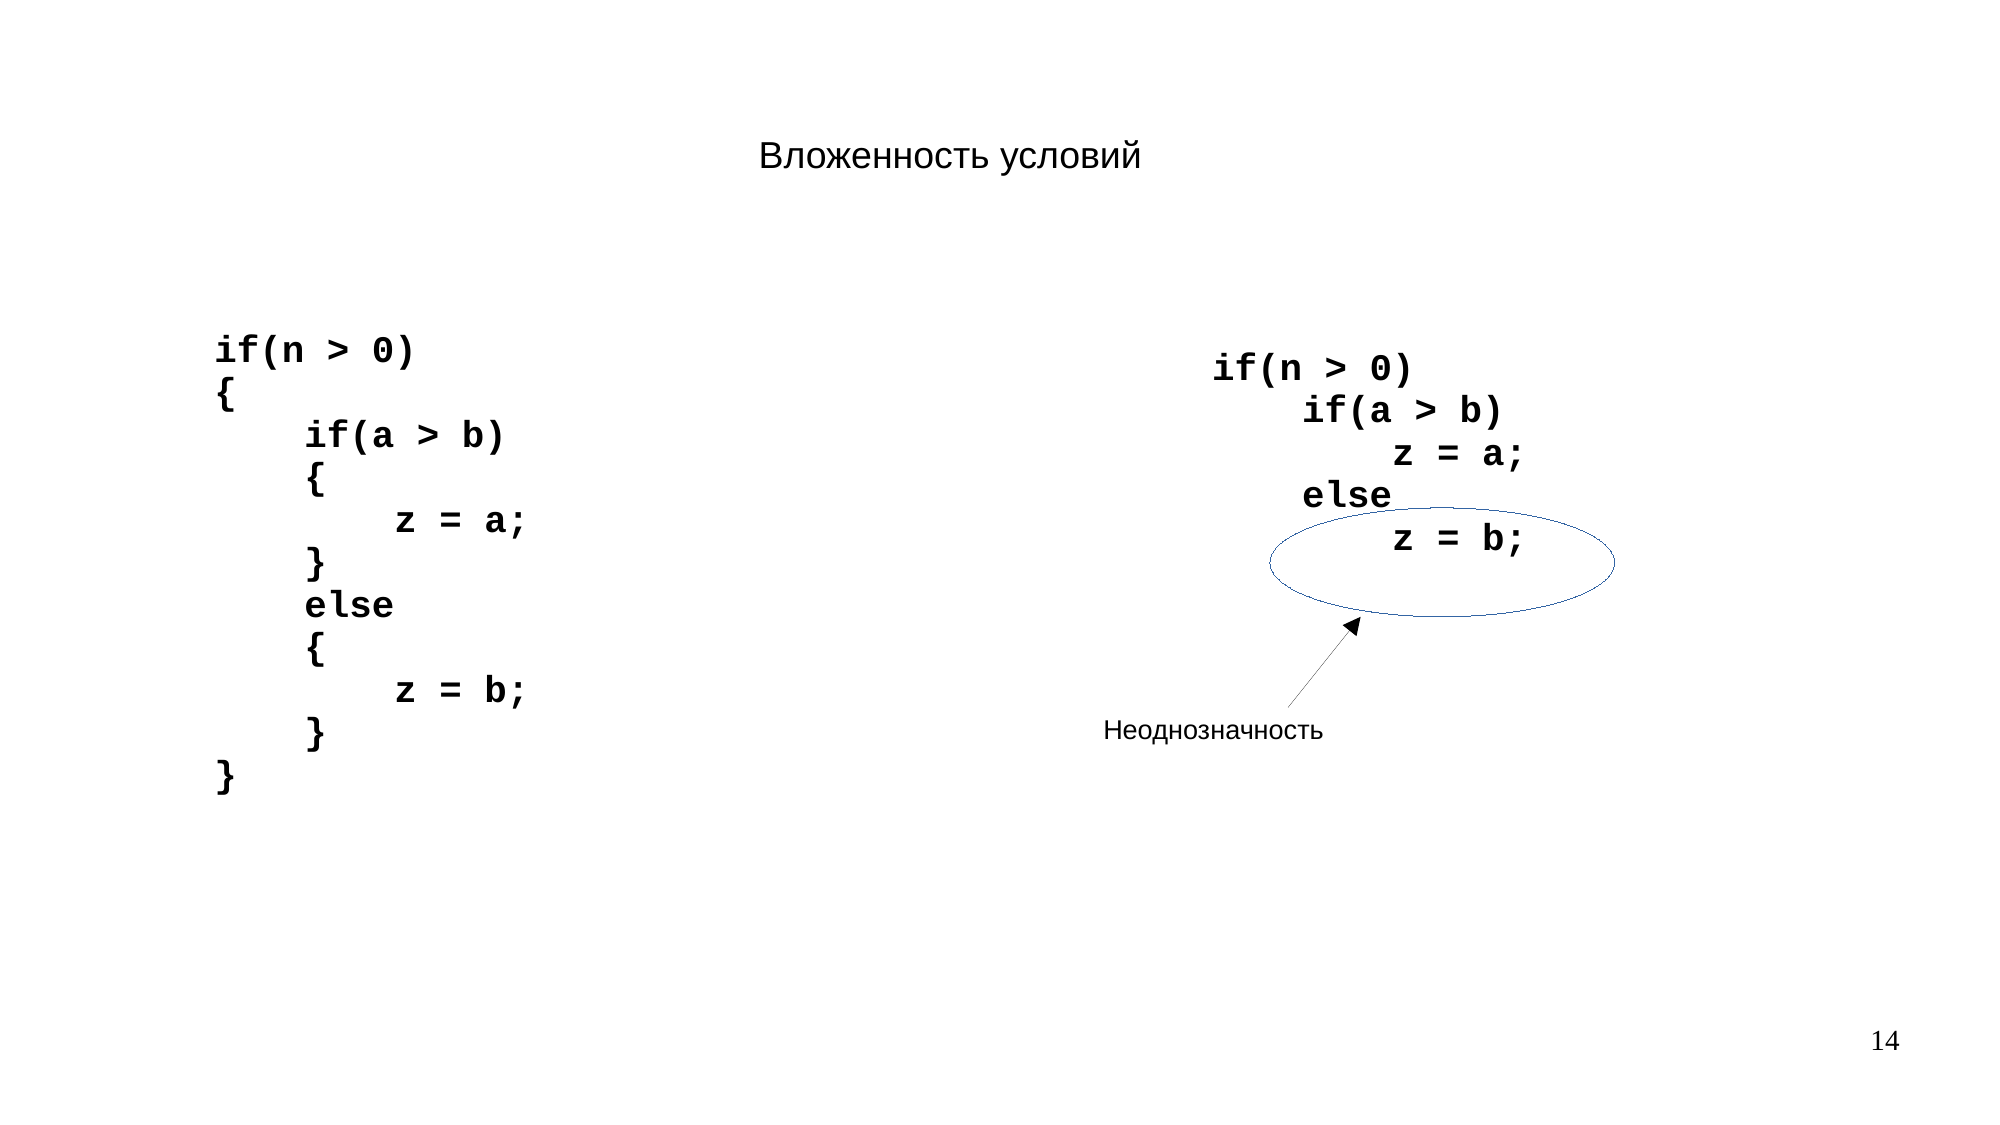

Вложенность условий
if(n > 0)
{
 if(a > b)
 {
 z = a;
 }
 else
 {
 z = b;
 }
}
if(n > 0)
 if(a > b)
 z = a;
 else
 z = b;
Неоднозначность
14